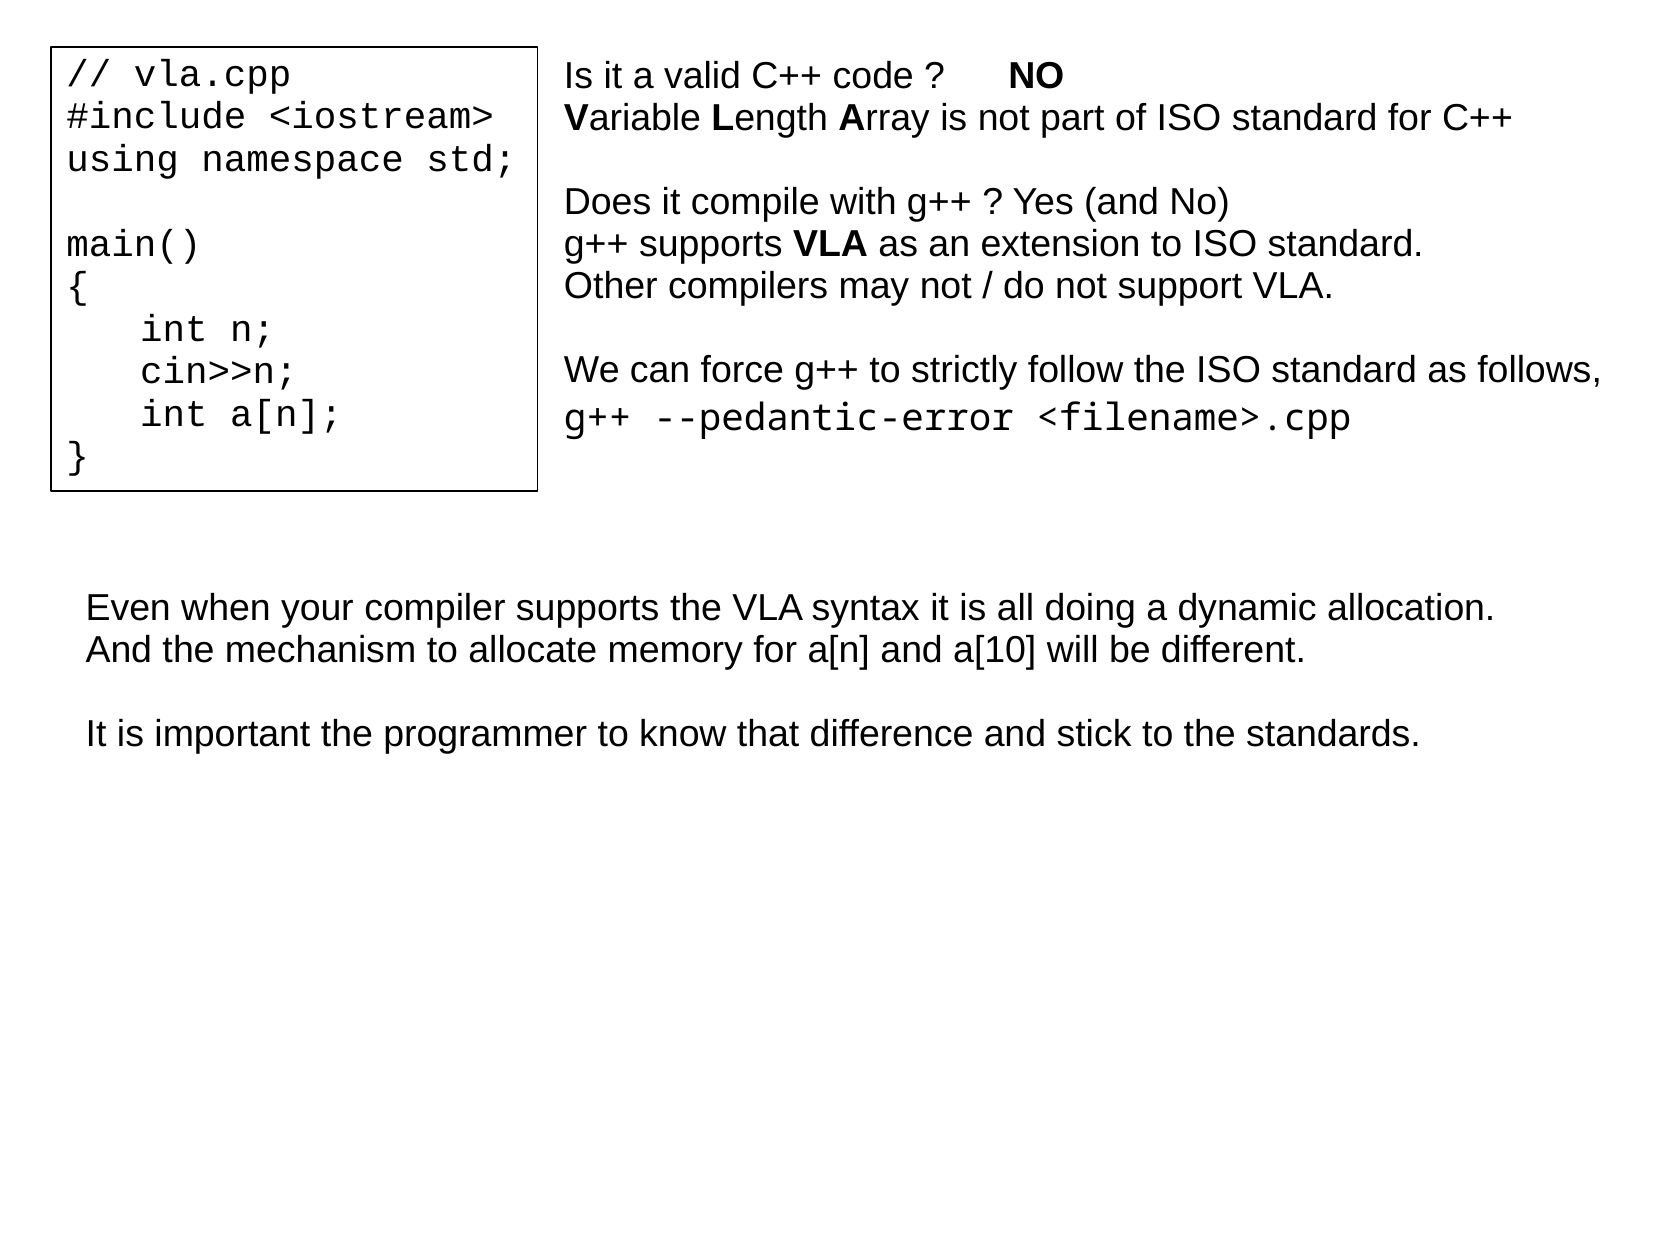

// vla.cpp
#include <iostream>
using namespace std;
main()
{
	int n;
	cin>>n;
	int a[n];
}
Is it a valid C++ code ? NO
Variable Length Array is not part of ISO standard for C++
Does it compile with g++ ? Yes (and No)
g++ supports VLA as an extension to ISO standard.
Other compilers may not / do not support VLA.
We can force g++ to strictly follow the ISO standard as follows,
g++ --pedantic-error <filename>.cpp
Even when your compiler supports the VLA syntax it is all doing a dynamic allocation.
And the mechanism to allocate memory for a[n] and a[10] will be different.
It is important the programmer to know that difference and stick to the standards.